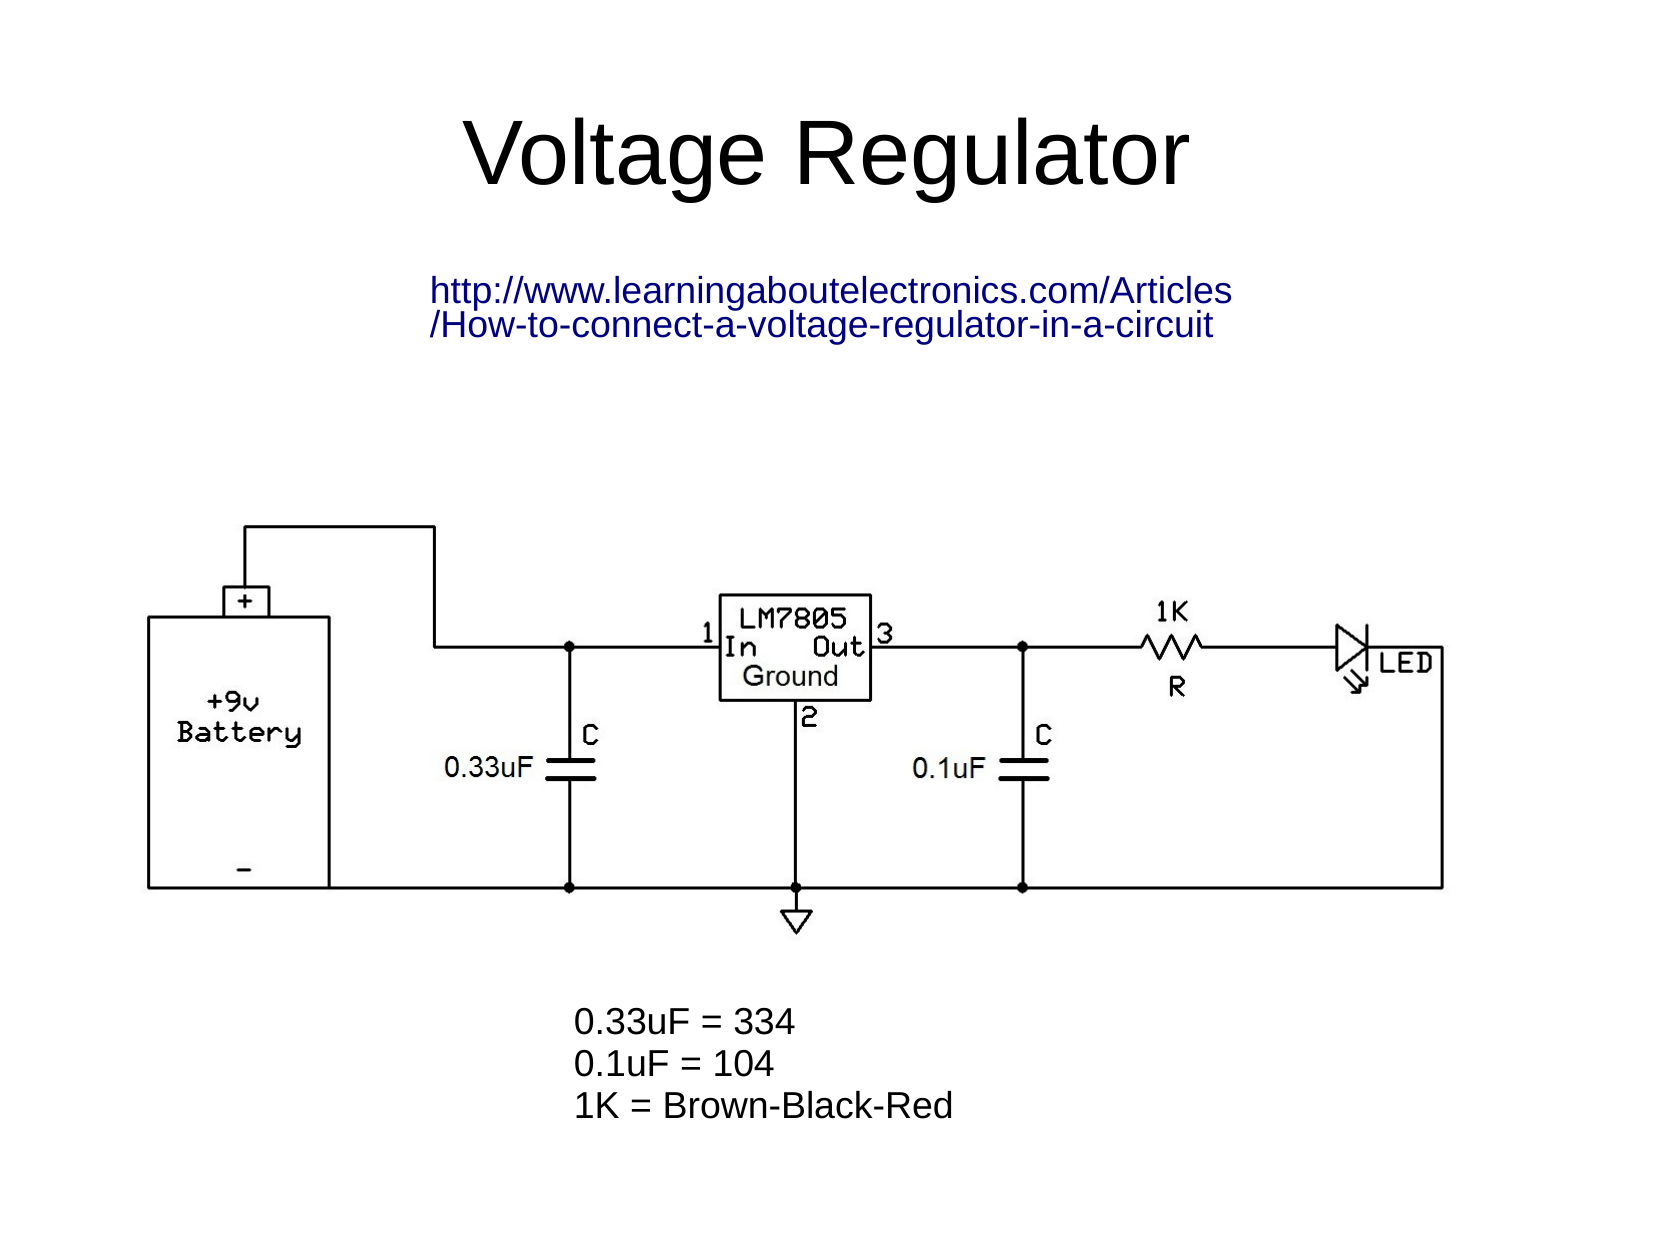

# Voltage Regulator
http://www.learningaboutelectronics.com/Articles/How-to-connect-a-voltage-regulator-in-a-circuit
0.33uF = 334
0.1uF = 104
1K = Brown-Black-Red